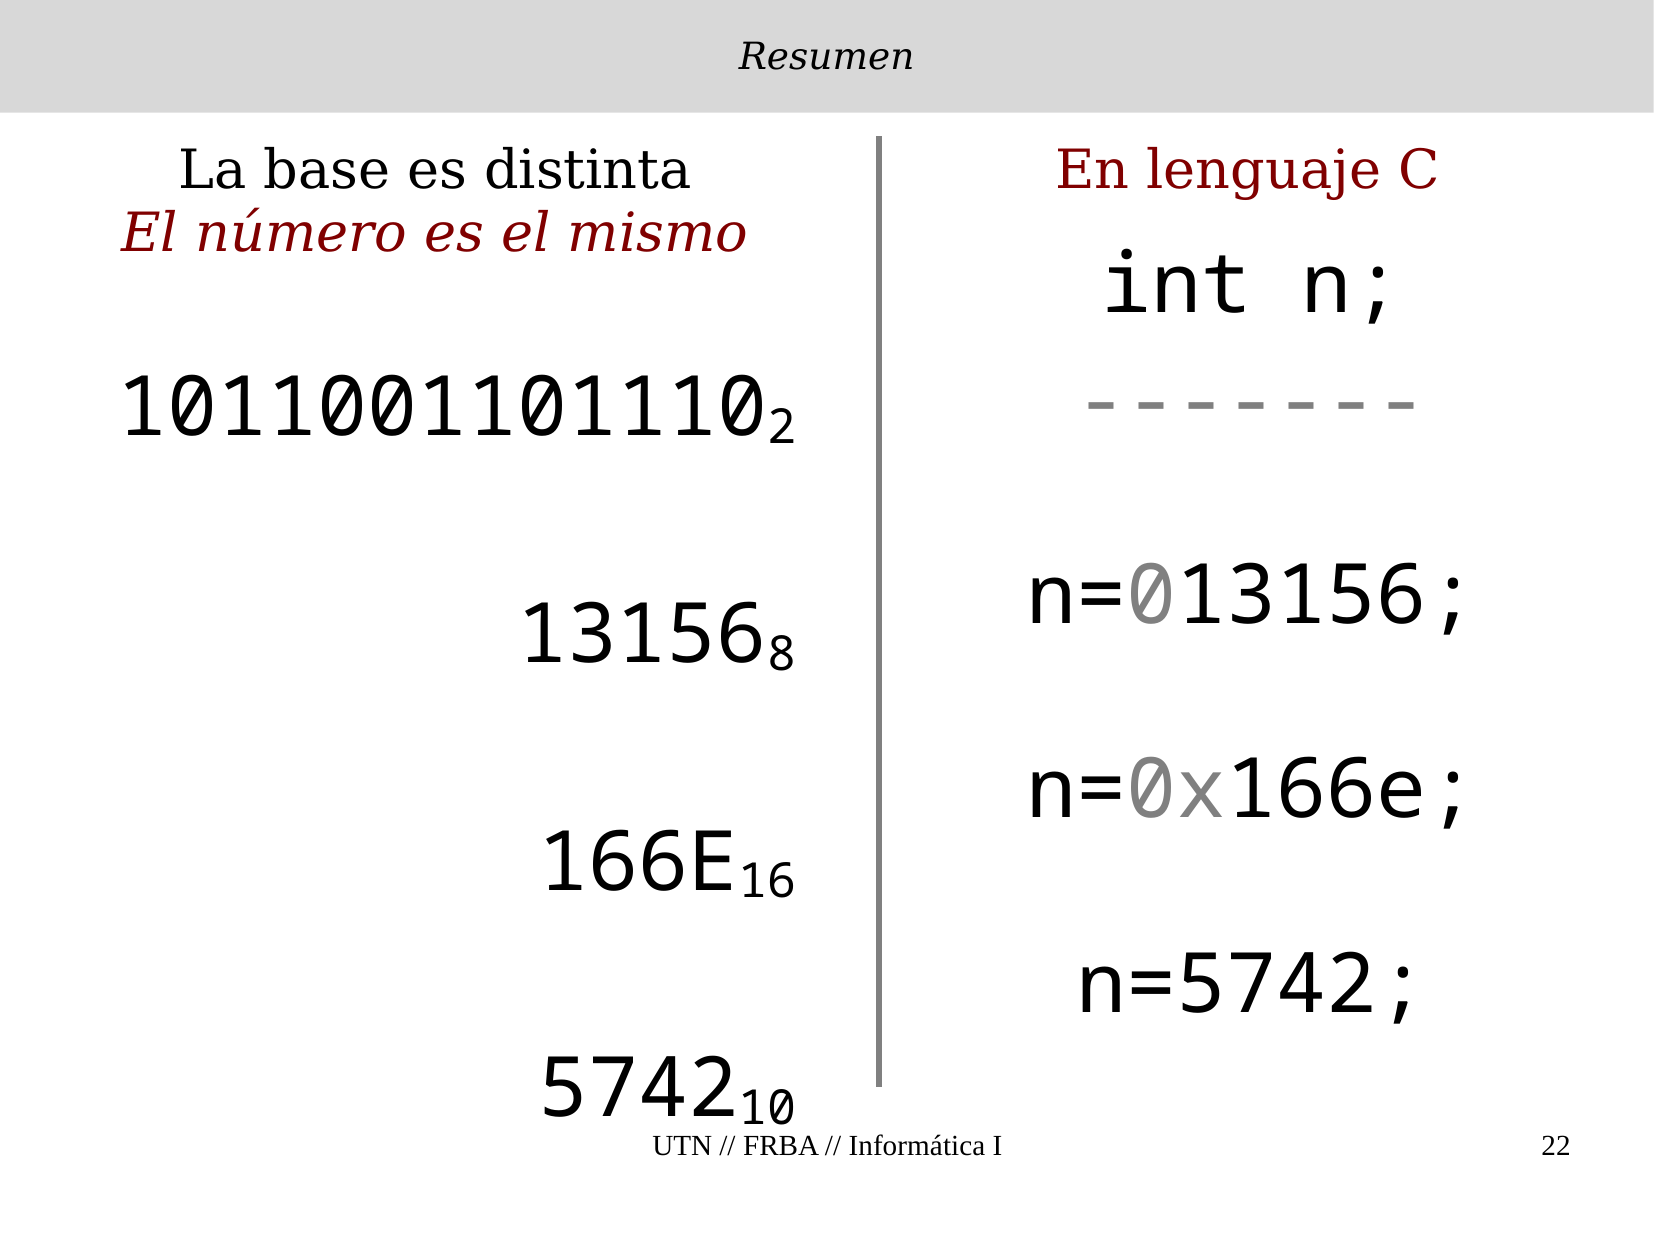

Resumen
La base es distinta
El número es el mismo
En lenguaje C
int n;
-------
 10110011011102
131568
166E16
574210
n=013156;
n=0x166e;
n=5742;
UTN // FRBA // Informática I
22